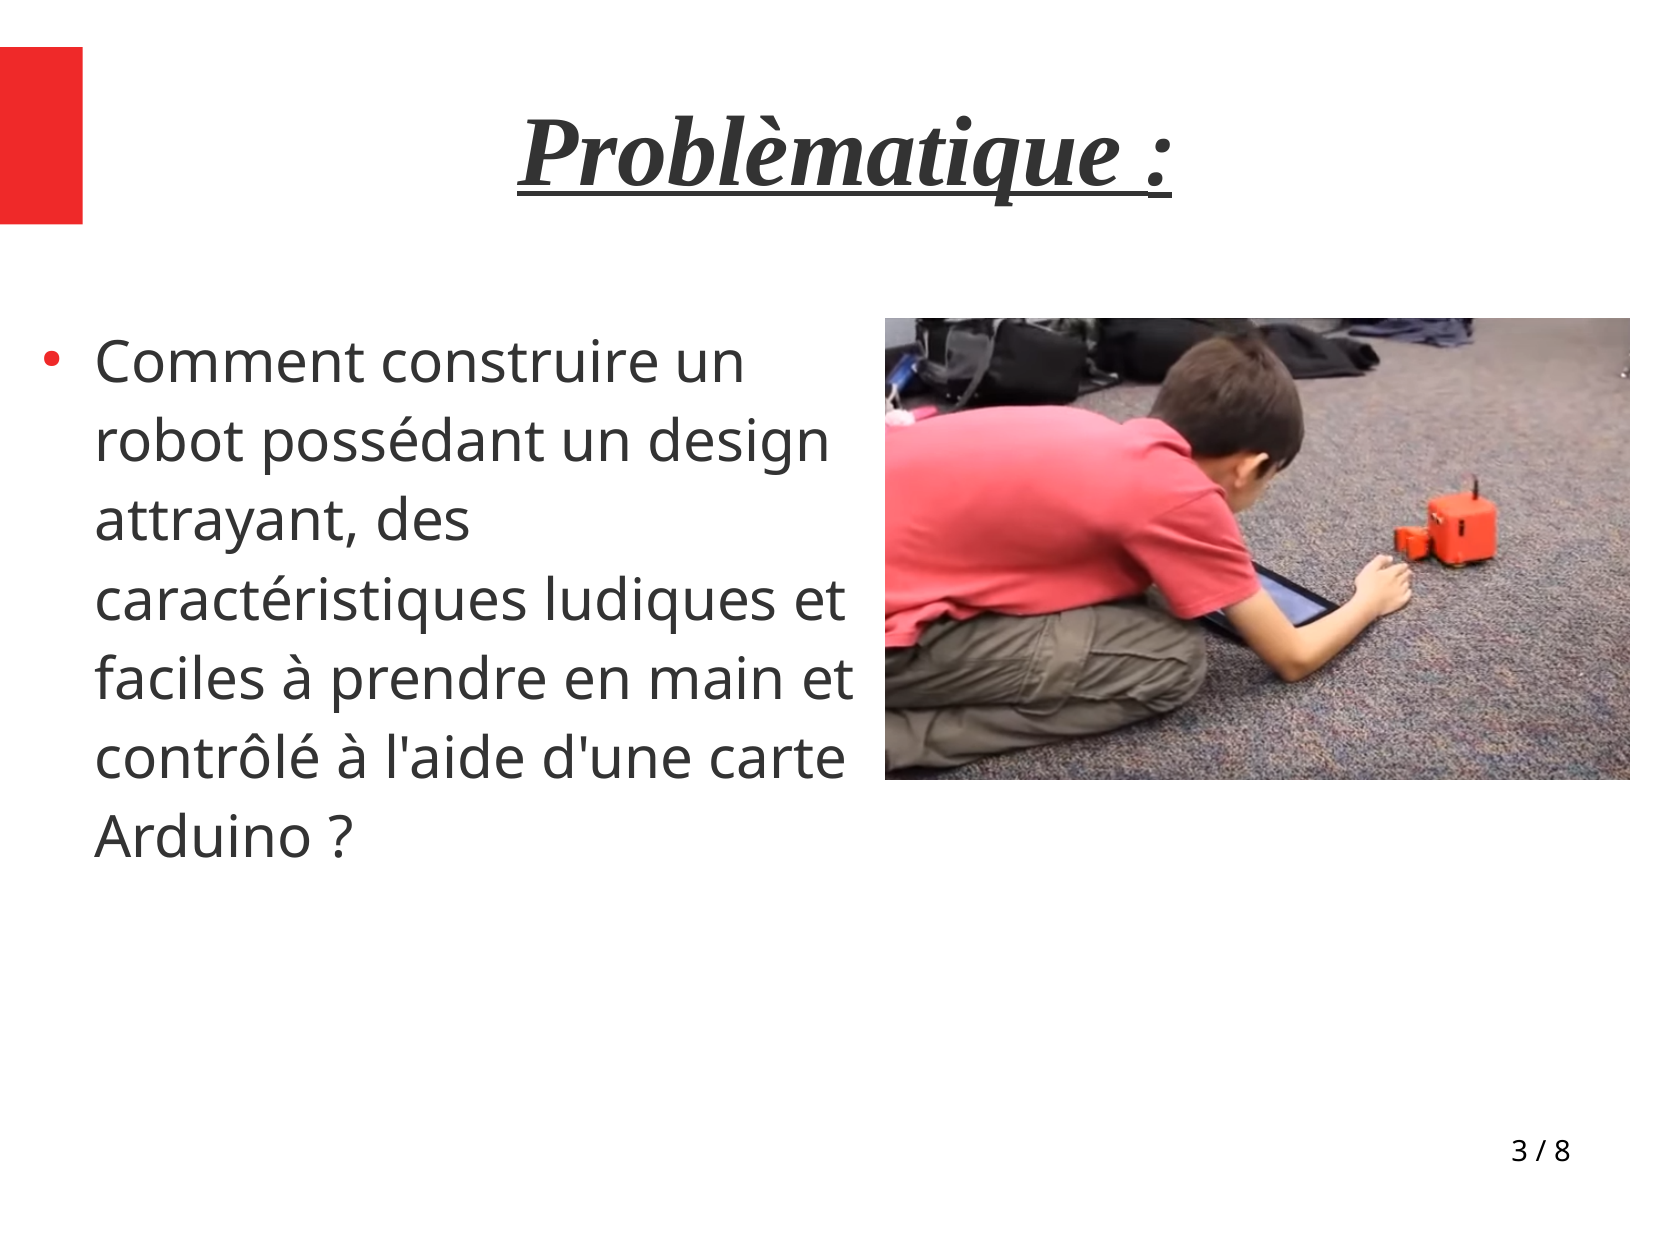

# Problèmatique :
Comment construire un robot possédant un design attrayant, des caractéristiques ludiques et faciles à prendre en main et contrôlé à l'aide d'une carte Arduino ?
3